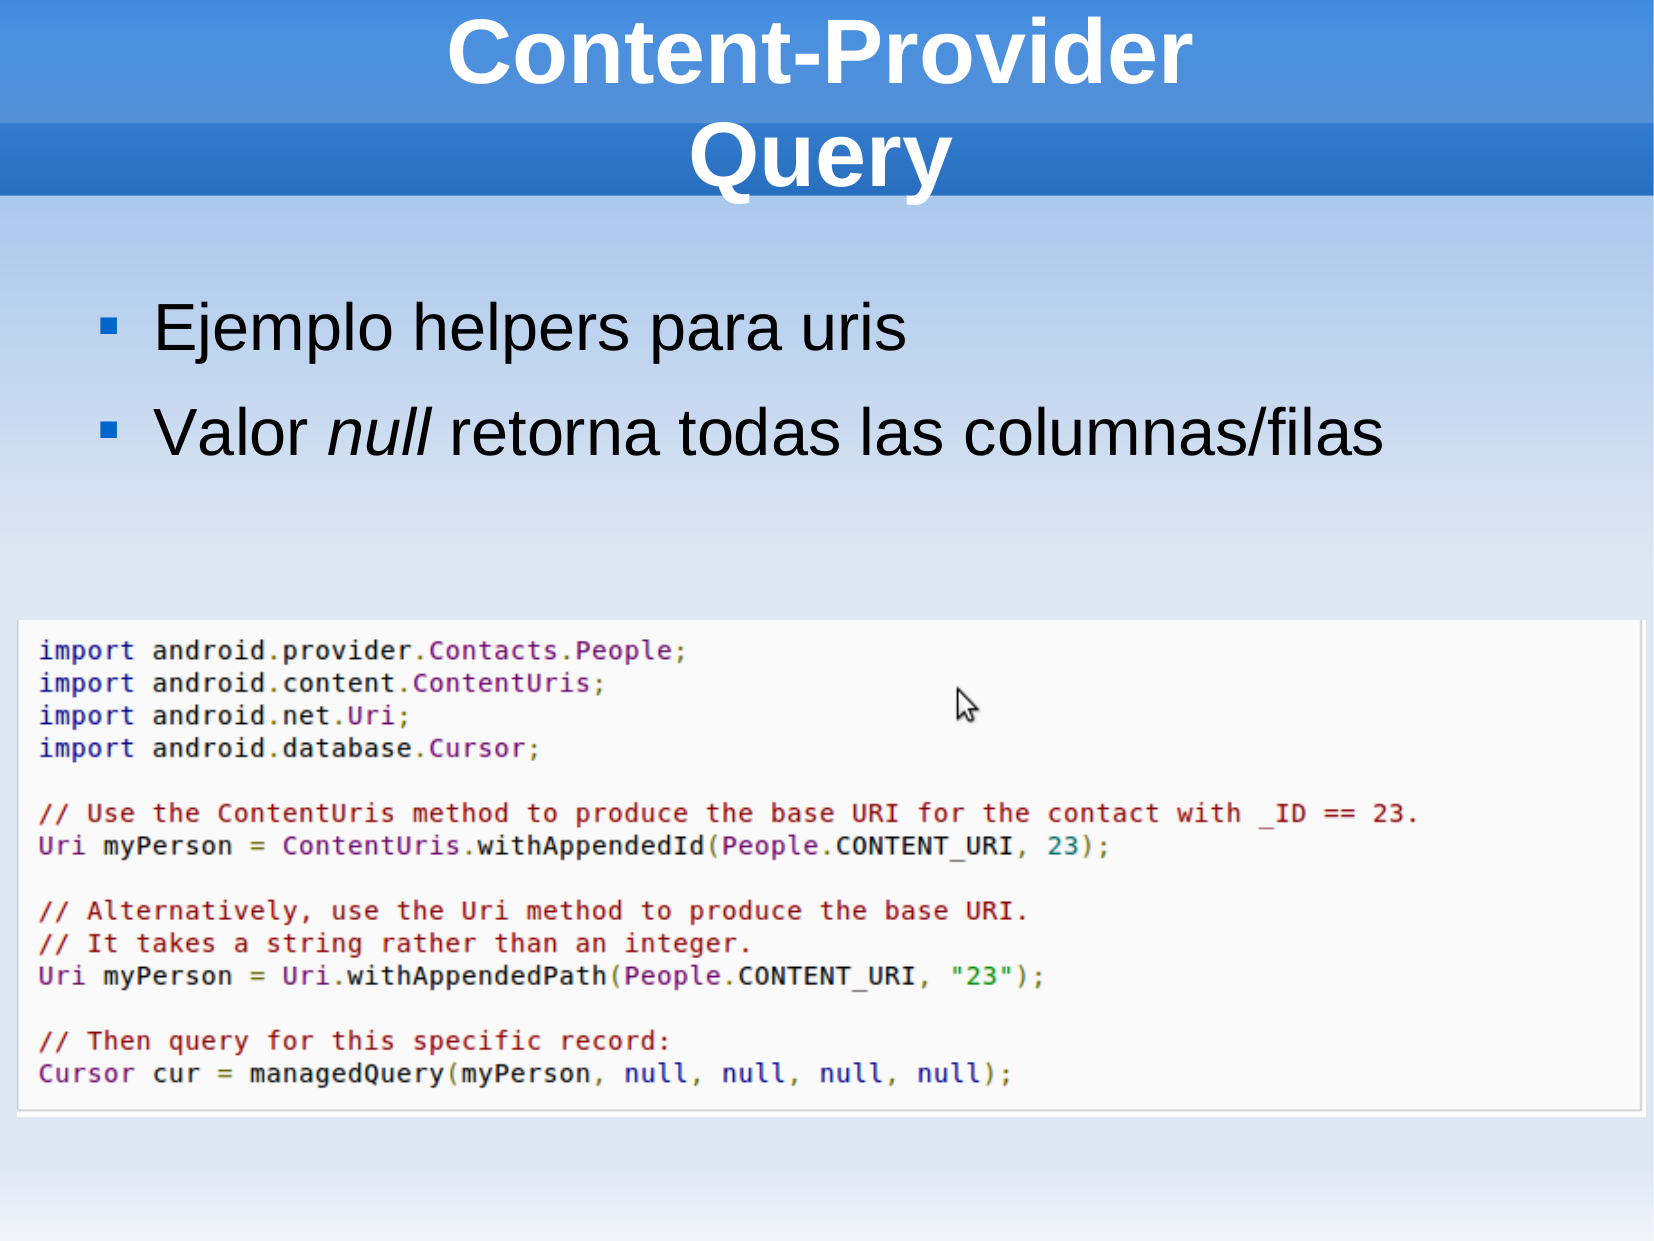

# Content-Provider Query
Ejemplo helpers para uris
Valor null retorna todas las columnas/filas